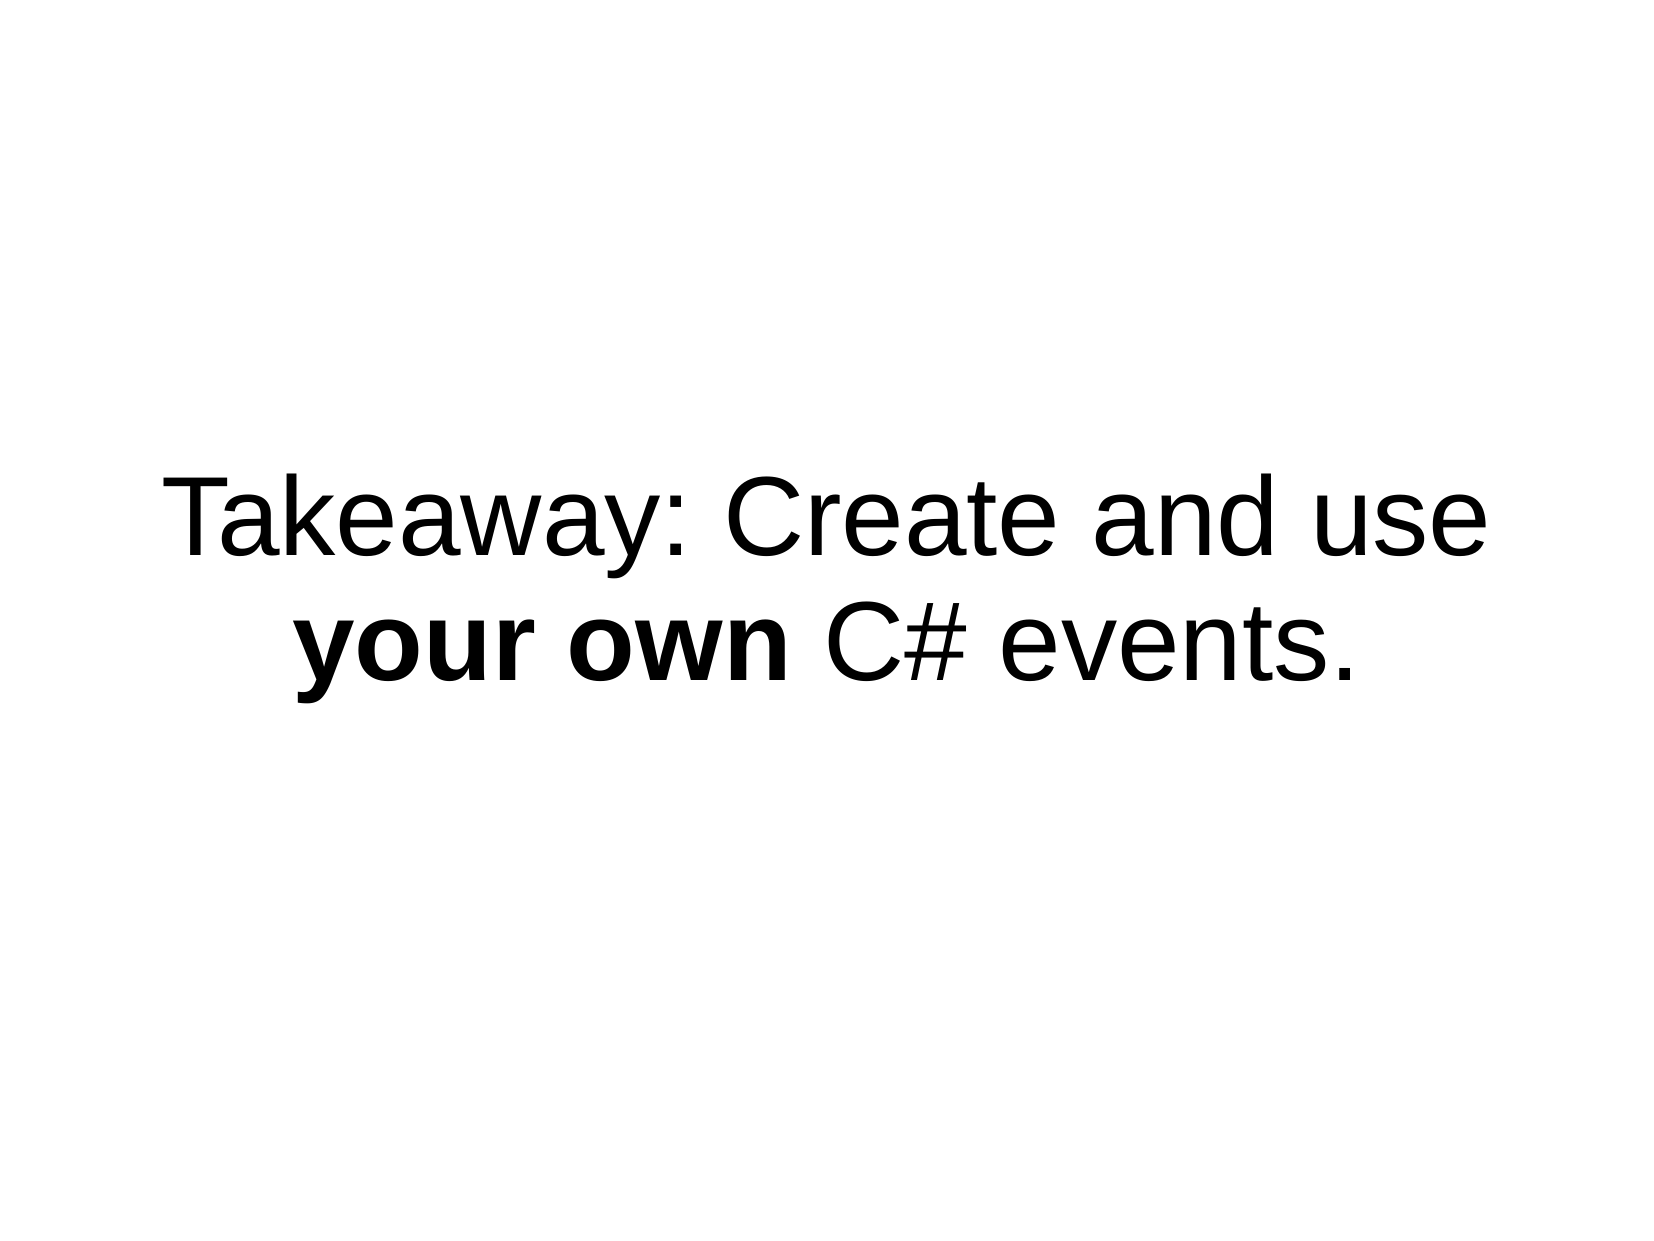

# Takeaway: Create and use your own C# events.